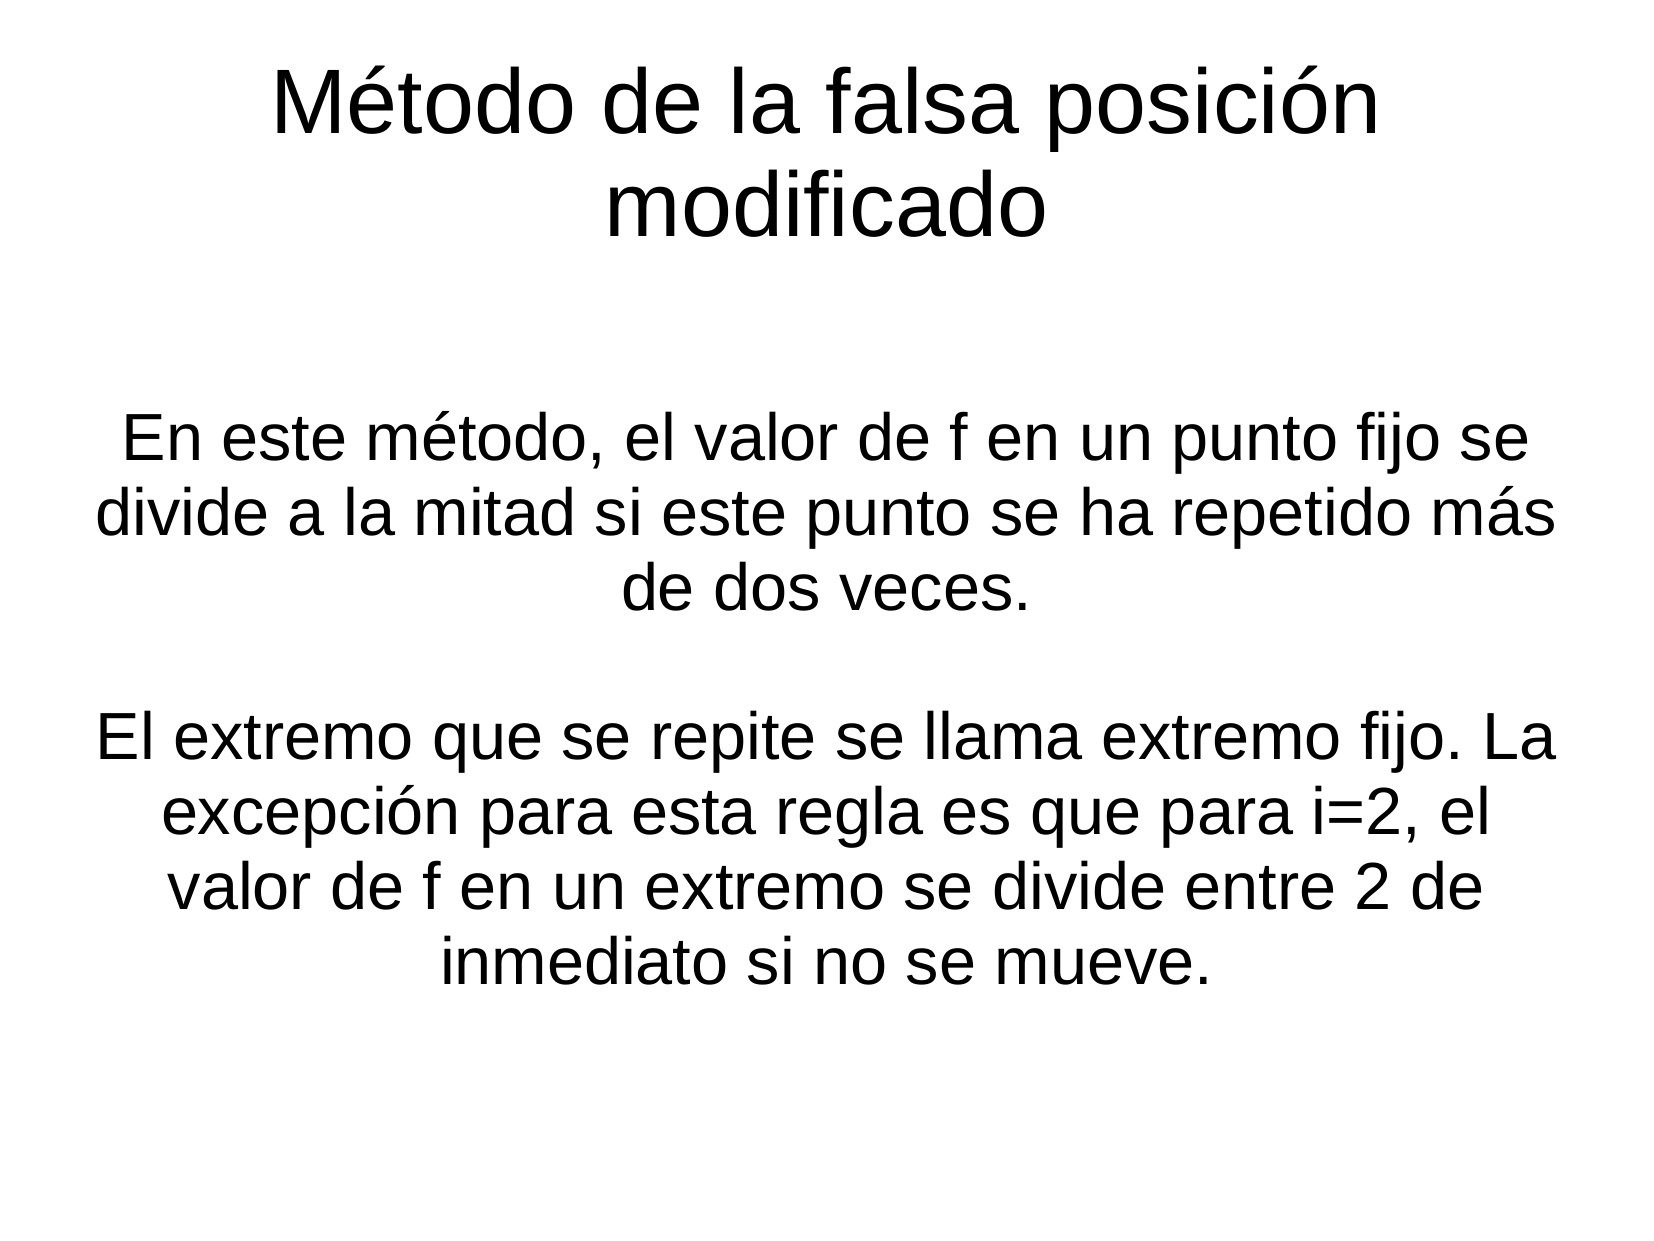

# Método de la falsa posición modificado
En este método, el valor de f en un punto fijo se divide a la mitad si este punto se ha repetido más de dos veces.
El extremo que se repite se llama extremo fijo. La excepción para esta regla es que para i=2, el valor de f en un extremo se divide entre 2 de inmediato si no se mueve.